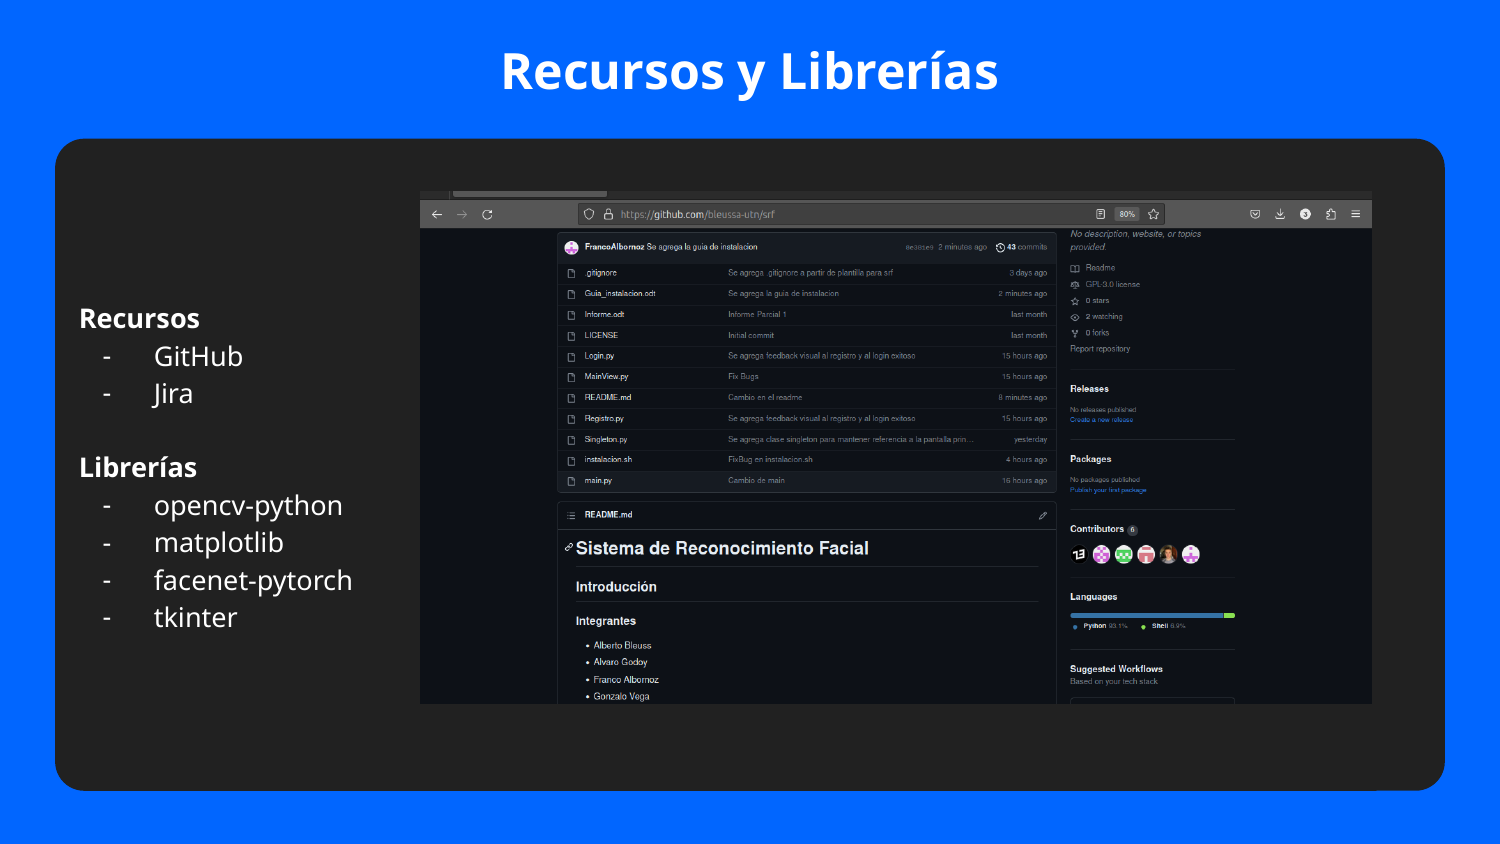

Recursos y Librerías
Recursos
GitHub
Jira
Librerías
opencv-python
matplotlib
facenet-pytorch
tkinter